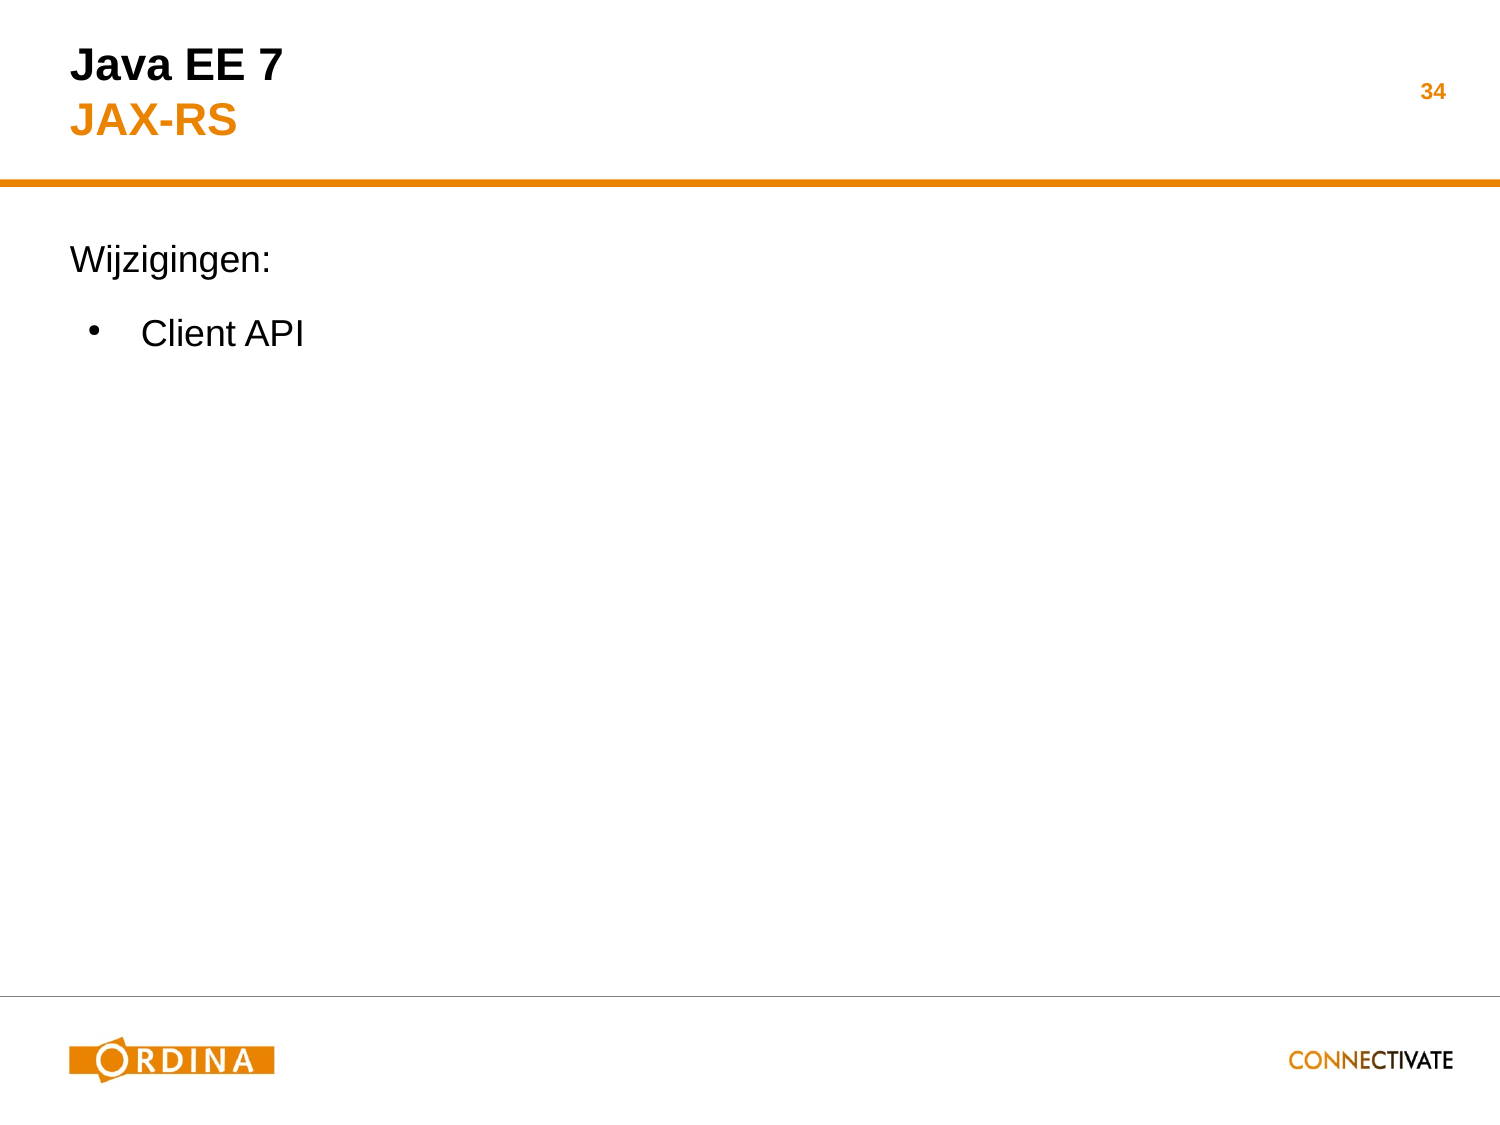

# Java EE 7 JAX-RS
Wijzigingen:
Client API